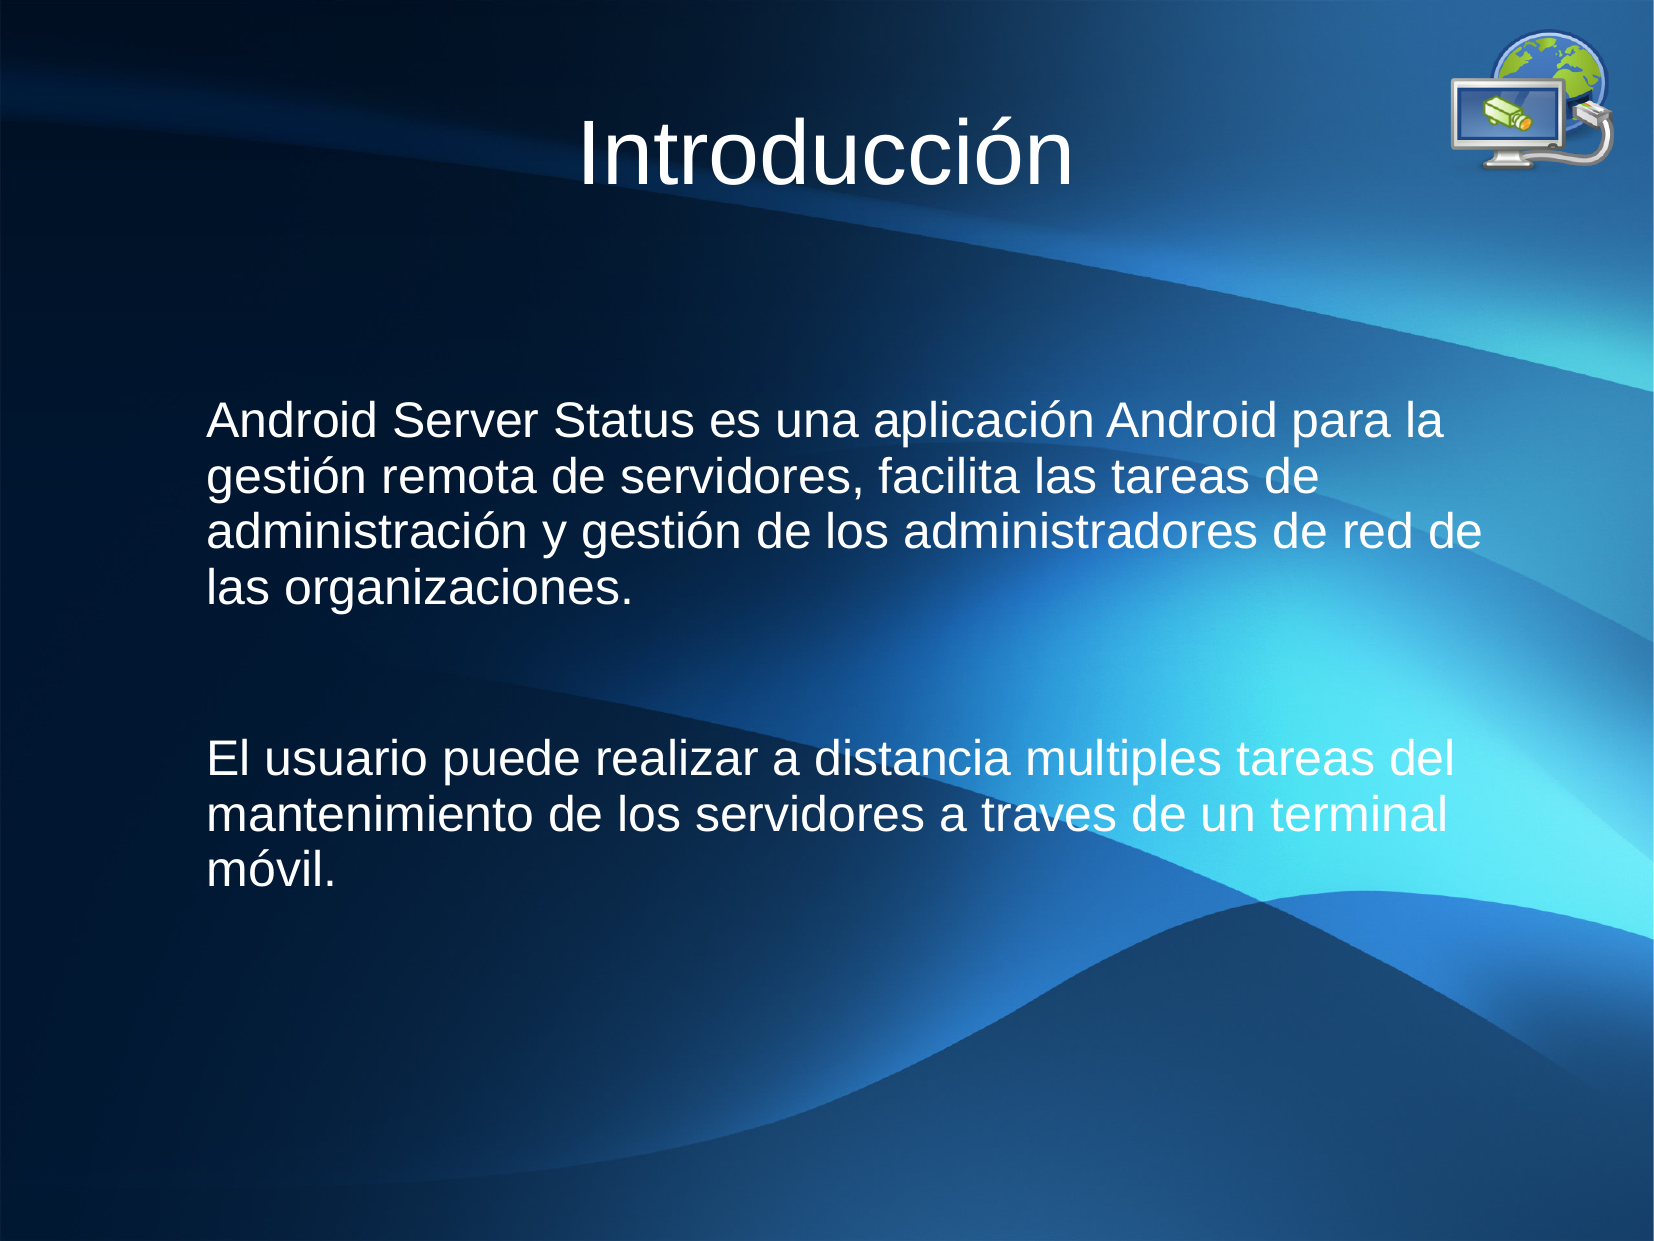

# Introducción
Android Server Status es una aplicación Android para la gestión remota de servidores, facilita las tareas de administración y gestión de los administradores de red de las organizaciones.
El usuario puede realizar a distancia multiples tareas del mantenimiento de los servidores a traves de un terminal móvil.